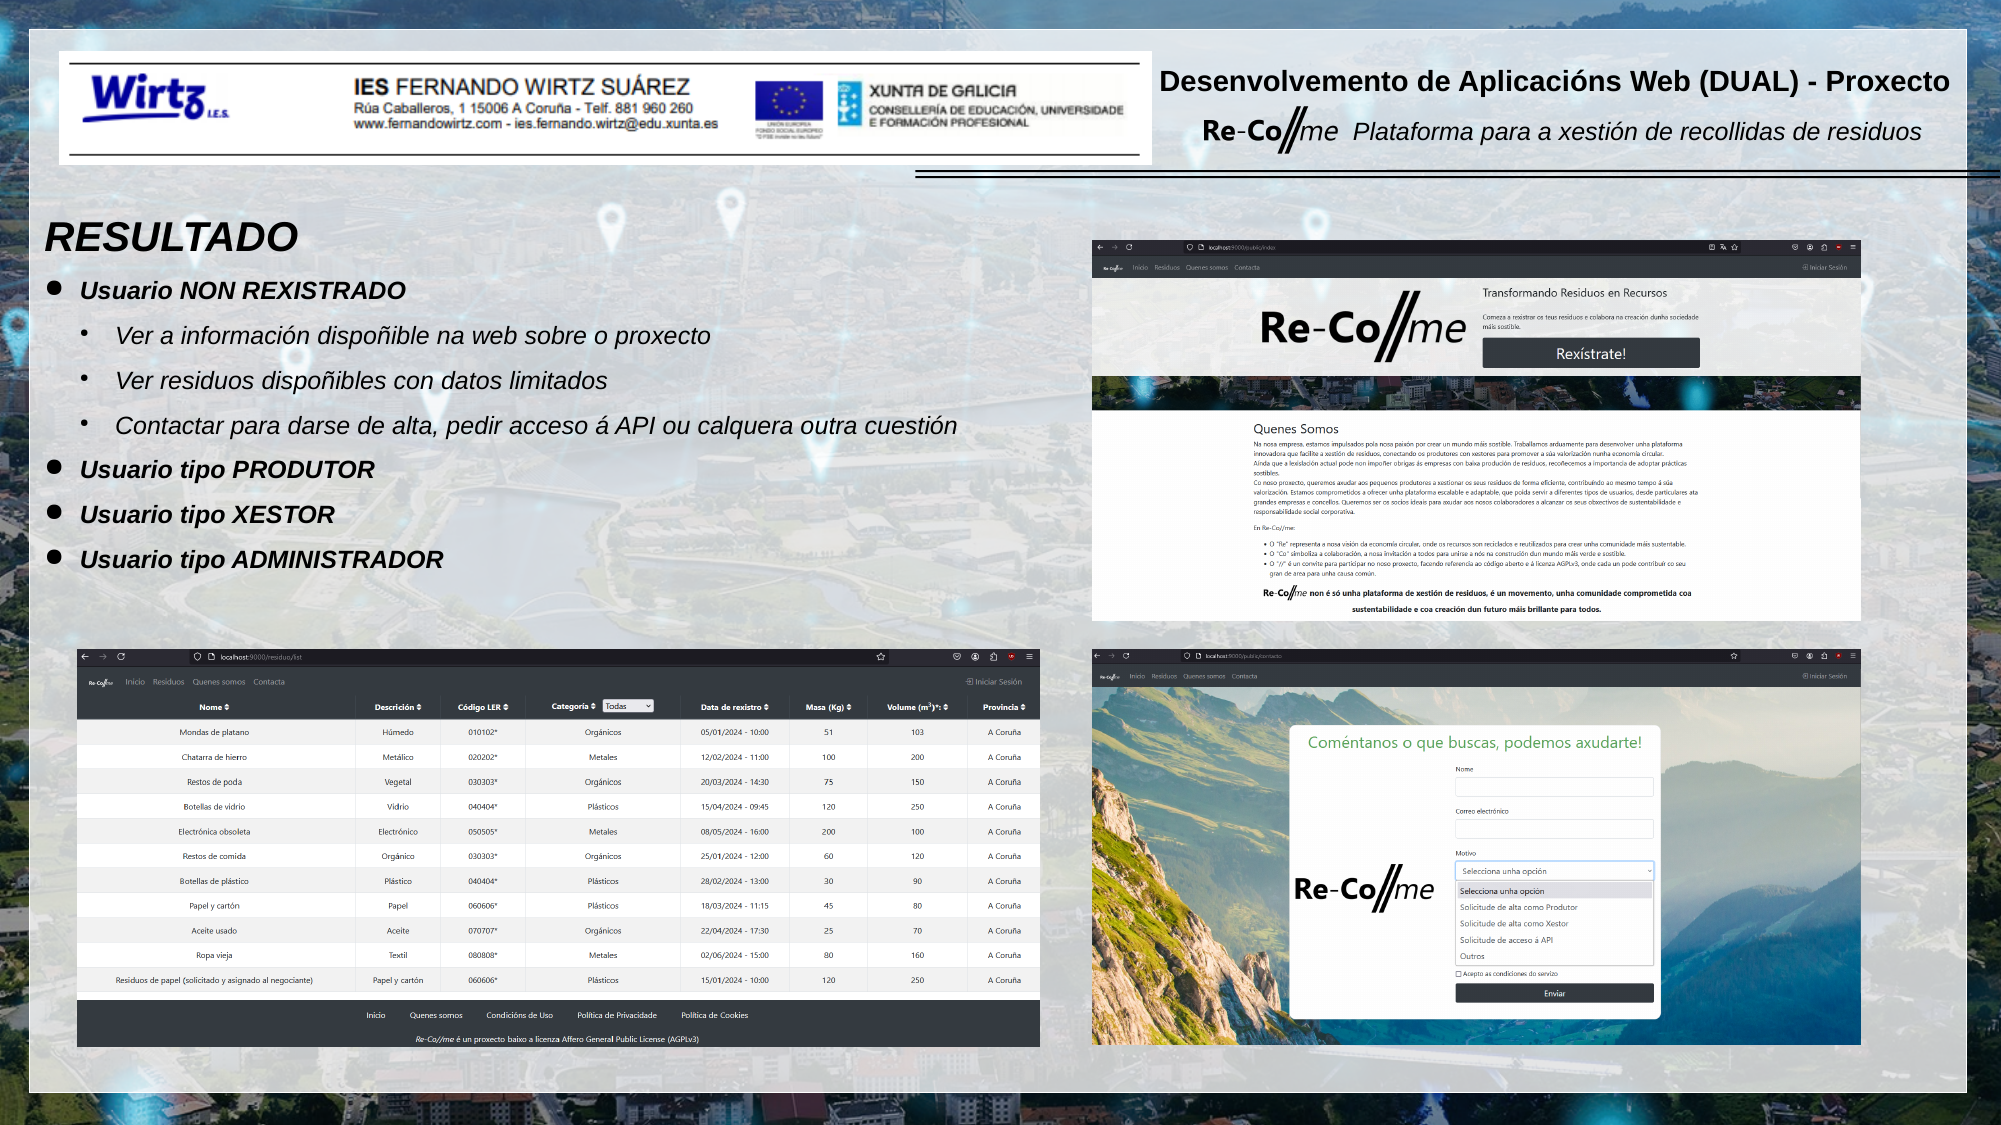

# Desenvolvemento de Aplicacións Web (DUAL) - Proxecto
Plataforma para a xestión de recollidas de residuos
RESULTADO
Usuario NON REXISTRADO
Ver a información dispoñible na web sobre o proxecto
Ver residuos dispoñibles con datos limitados
Contactar para darse de alta, pedir acceso á API ou calquera outra cuestión
Usuario tipo PRODUTOR
Usuario tipo XESTOR
Usuario tipo ADMINISTRADOR